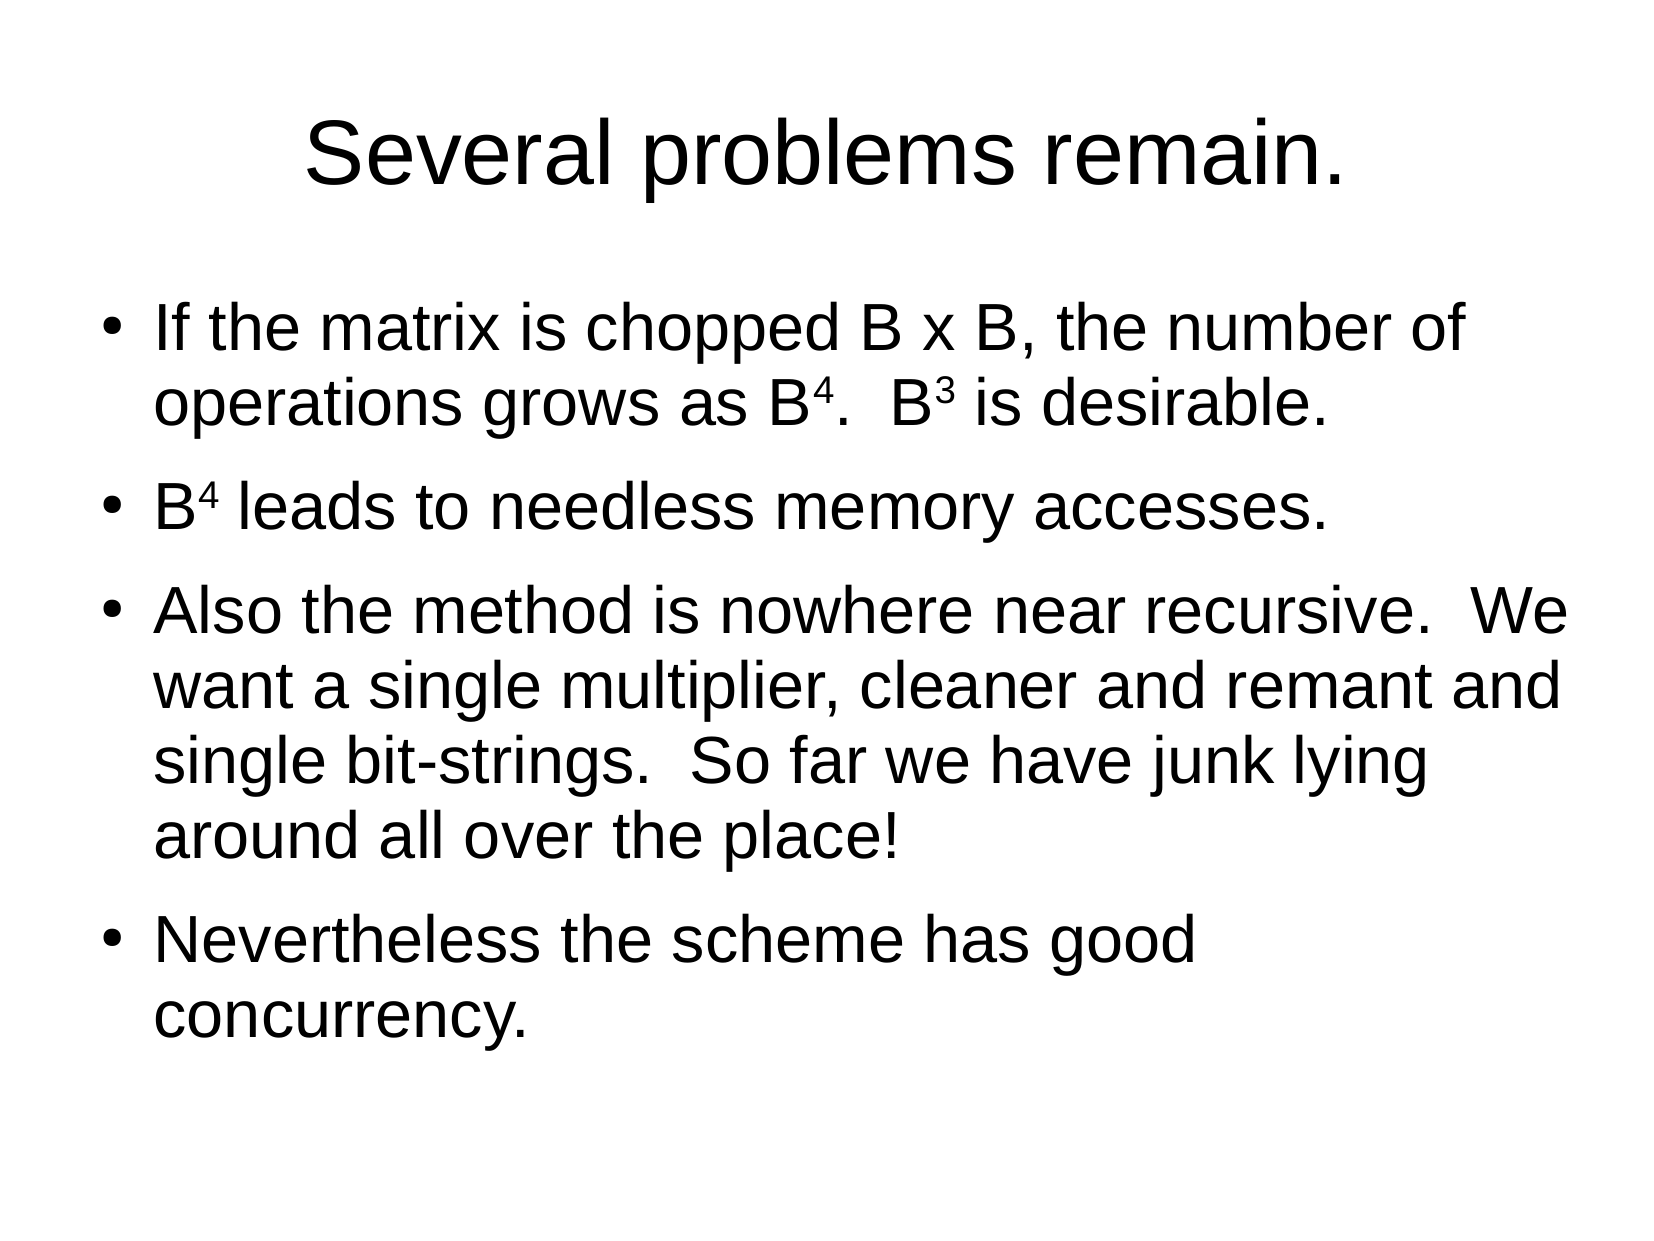

# Several problems remain.
If the matrix is chopped B x B, the number of operations grows as B4. B3 is desirable.
B4 leads to needless memory accesses.
Also the method is nowhere near recursive. We want a single multiplier, cleaner and remant and single bit-strings. So far we have junk lying around all over the place!
Nevertheless the scheme has good concurrency.